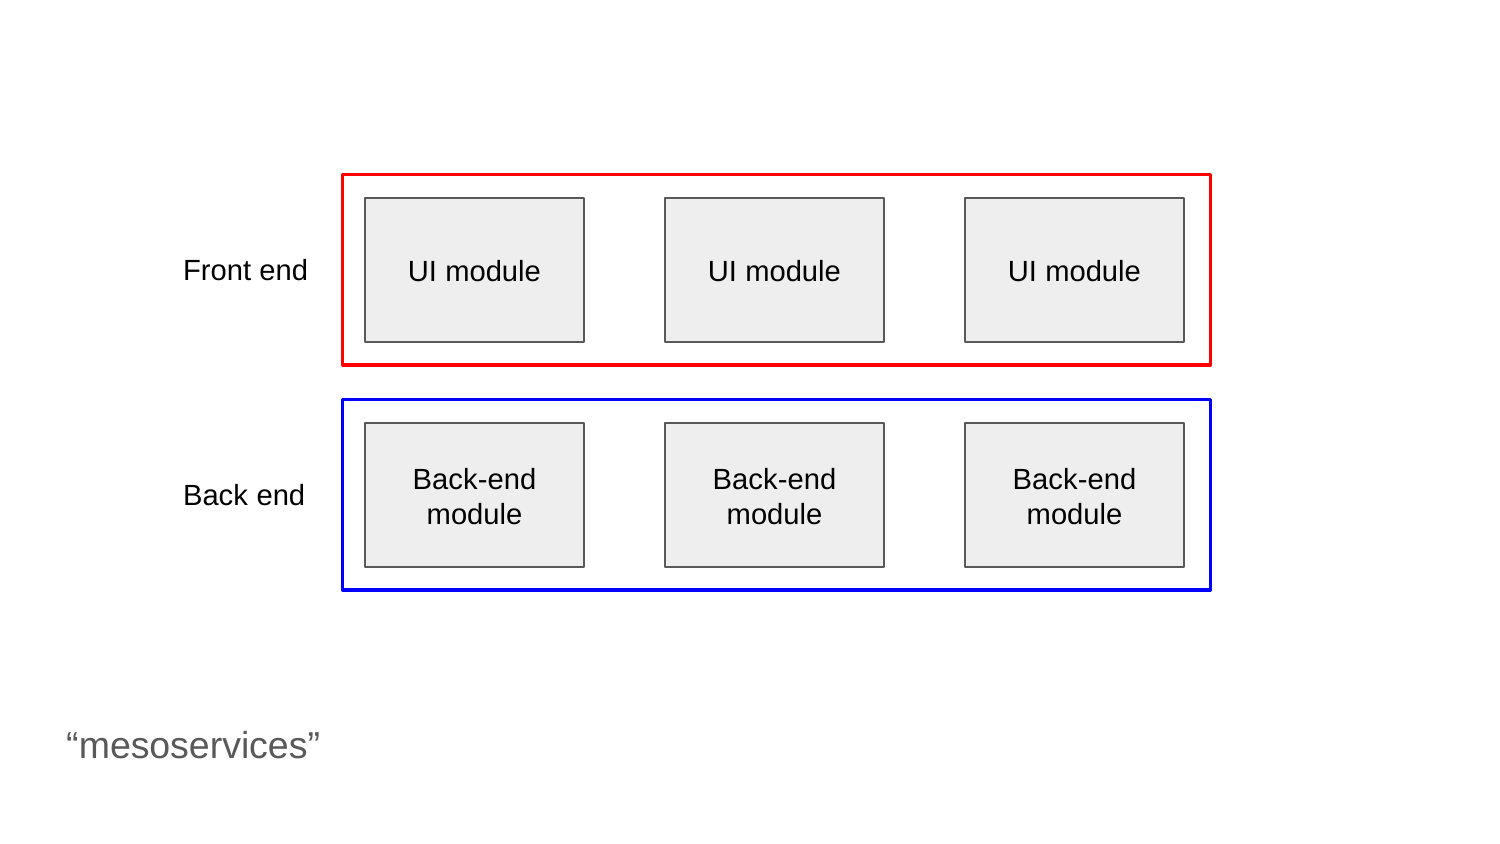

UI module
UI module
UI module
Front end
Back-end
module
Back-end
module
Back-end module
Back end
# “mesoservices”